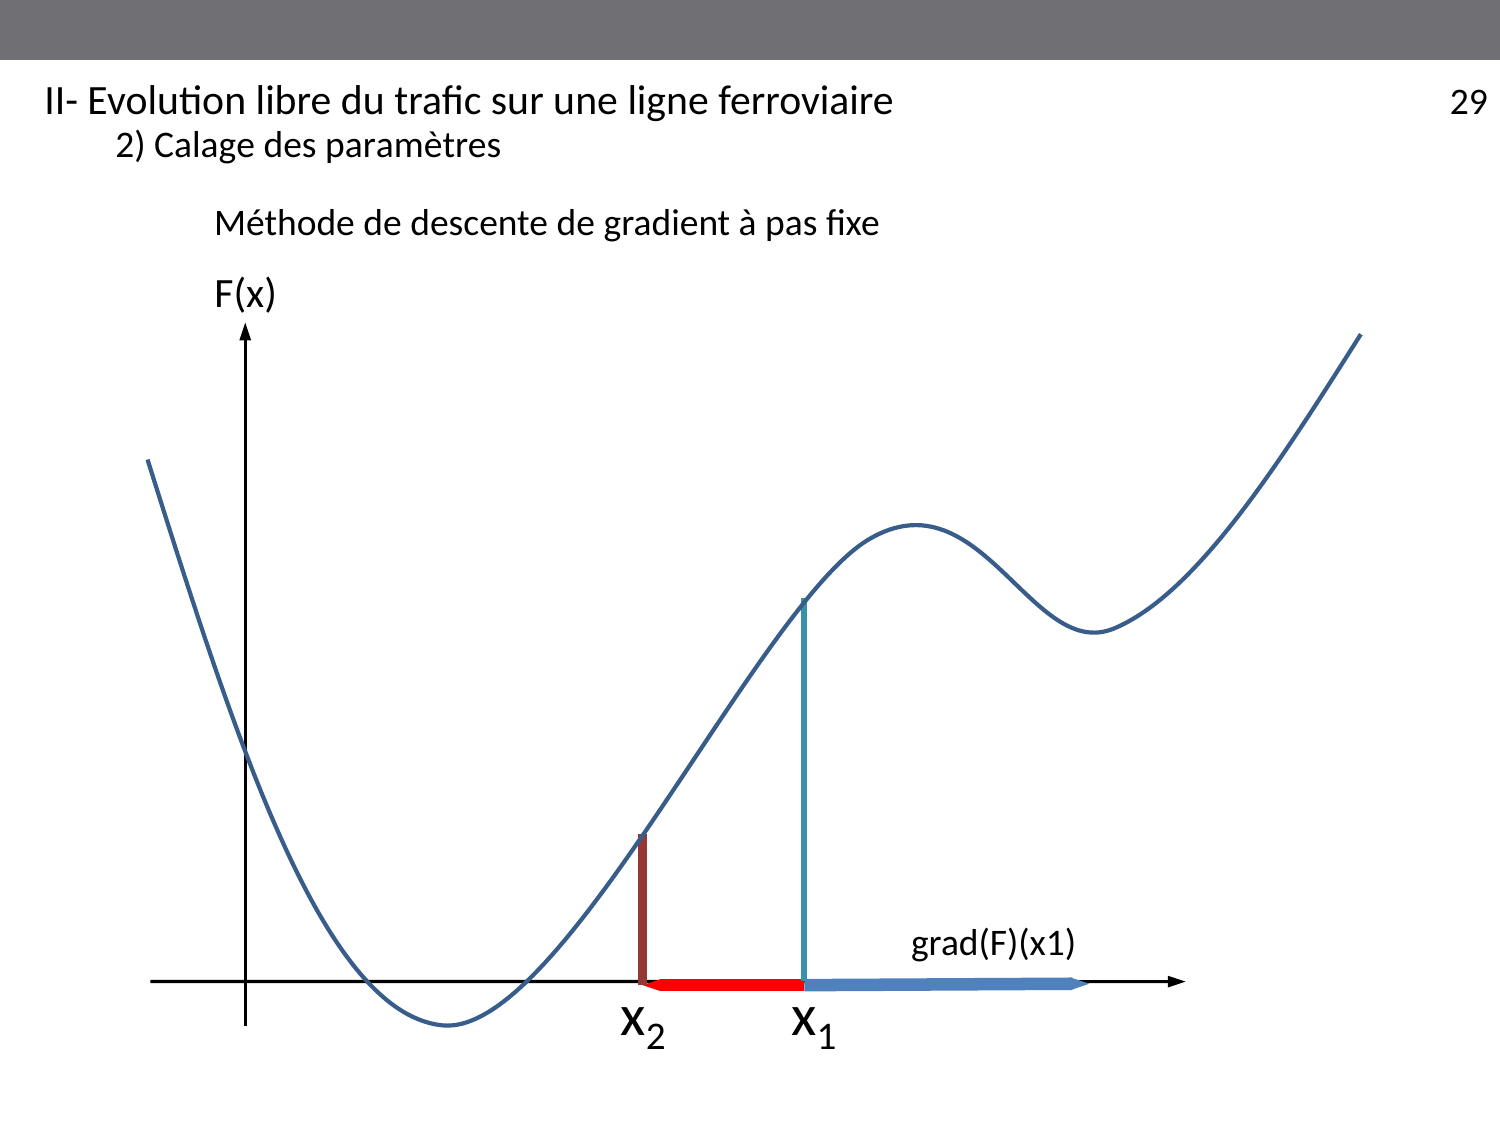

II- Evolution libre du trafic sur une ligne ferroviaire
29
2) Calage des paramètres
Méthode de descente de gradient à pas fixe
F(x)
grad(F)(x1)
x2
x1